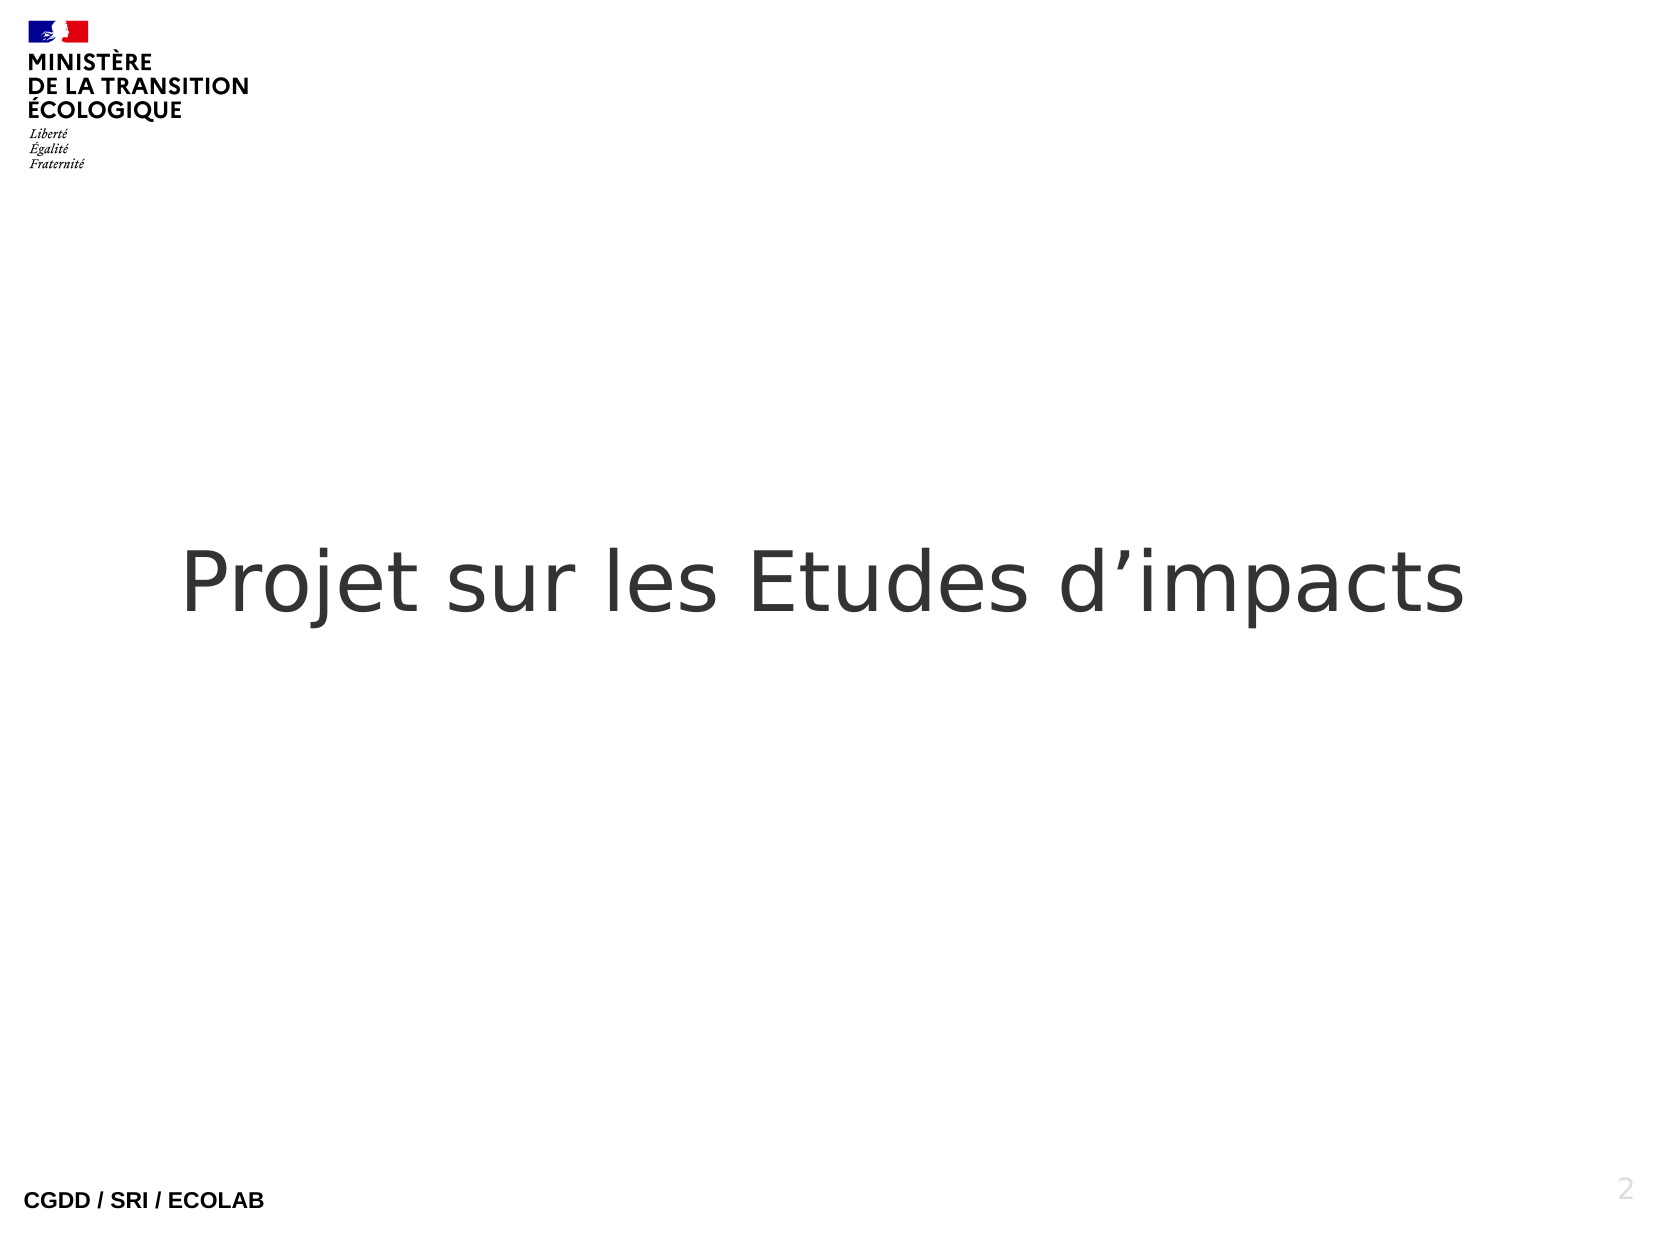

# Projet sur les Etudes d’impacts
2